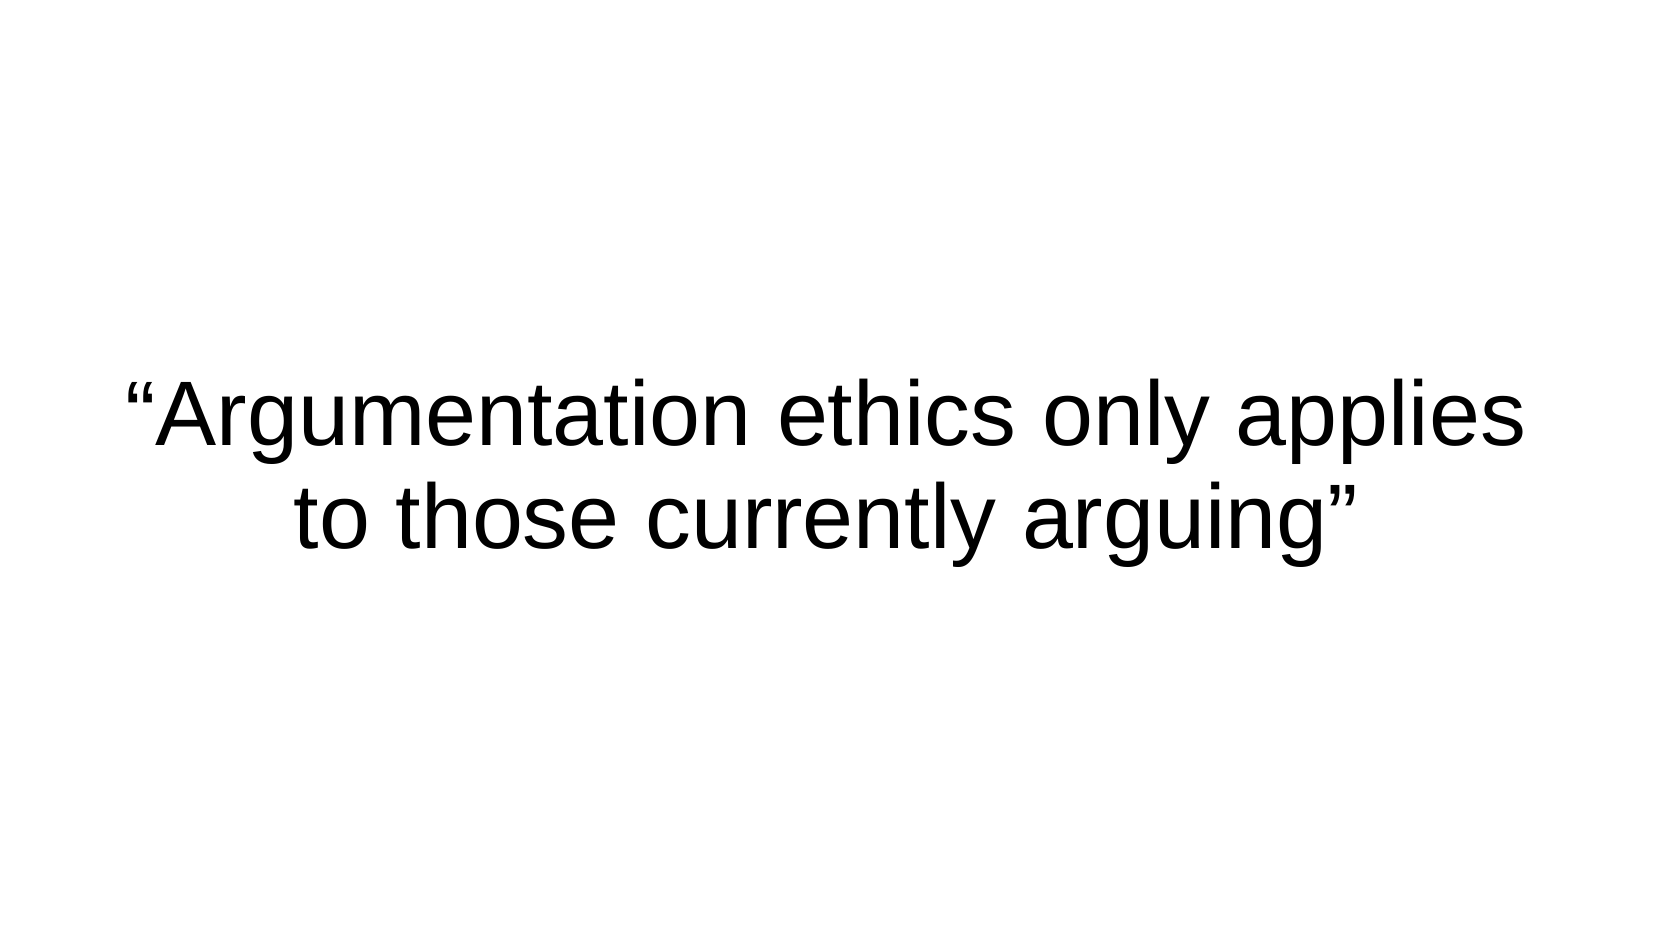

# “Argumentation ethics only applies to those currently arguing”